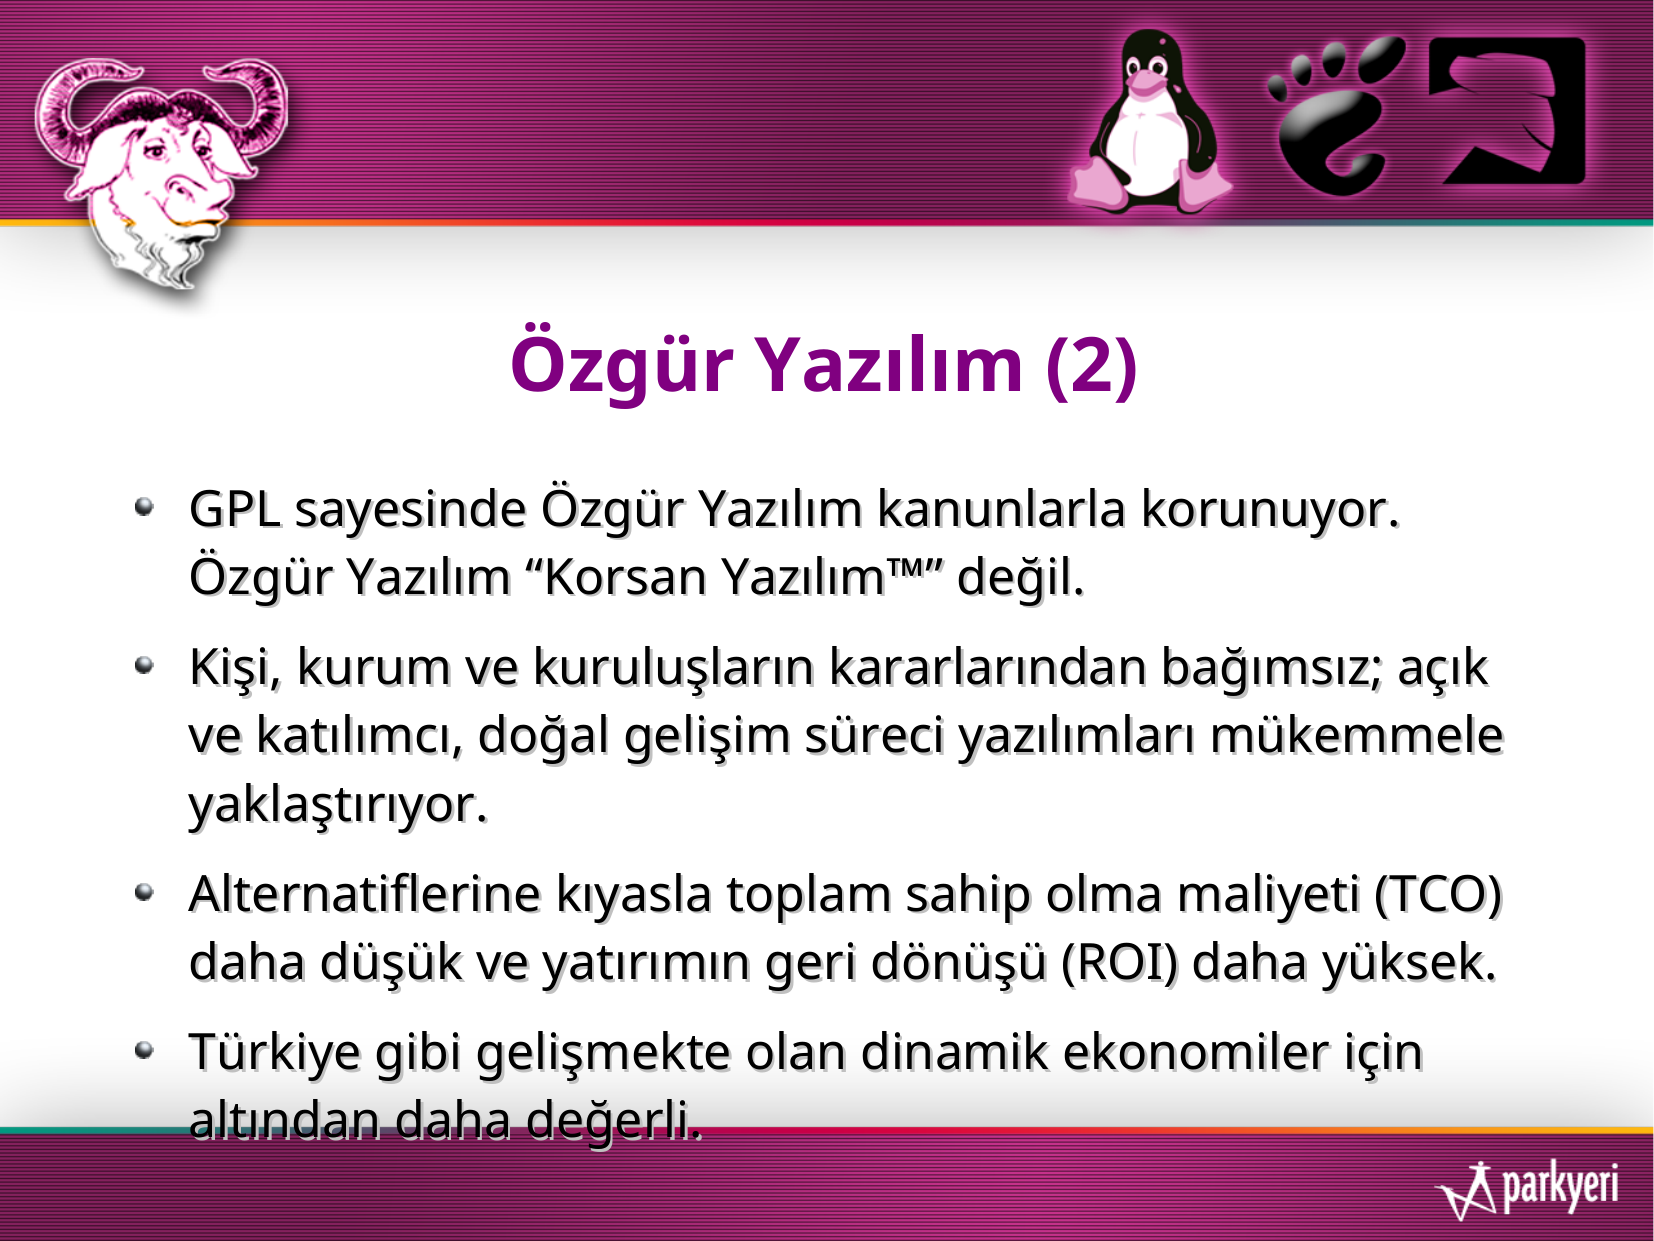

# Özgür Yazılım (2)
GPL sayesinde Özgür Yazılım kanunlarla korunuyor. Özgür Yazılım “Korsan Yazılım™” değil.
Kişi, kurum ve kuruluşların kararlarından bağımsız; açık ve katılımcı, doğal gelişim süreci yazılımları mükemmele yaklaştırıyor.
Alternatiflerine kıyasla toplam sahip olma maliyeti (TCO) daha düşük ve yatırımın geri dönüşü (ROI) daha yüksek.
Türkiye gibi gelişmekte olan dinamik ekonomiler için altından daha değerli.